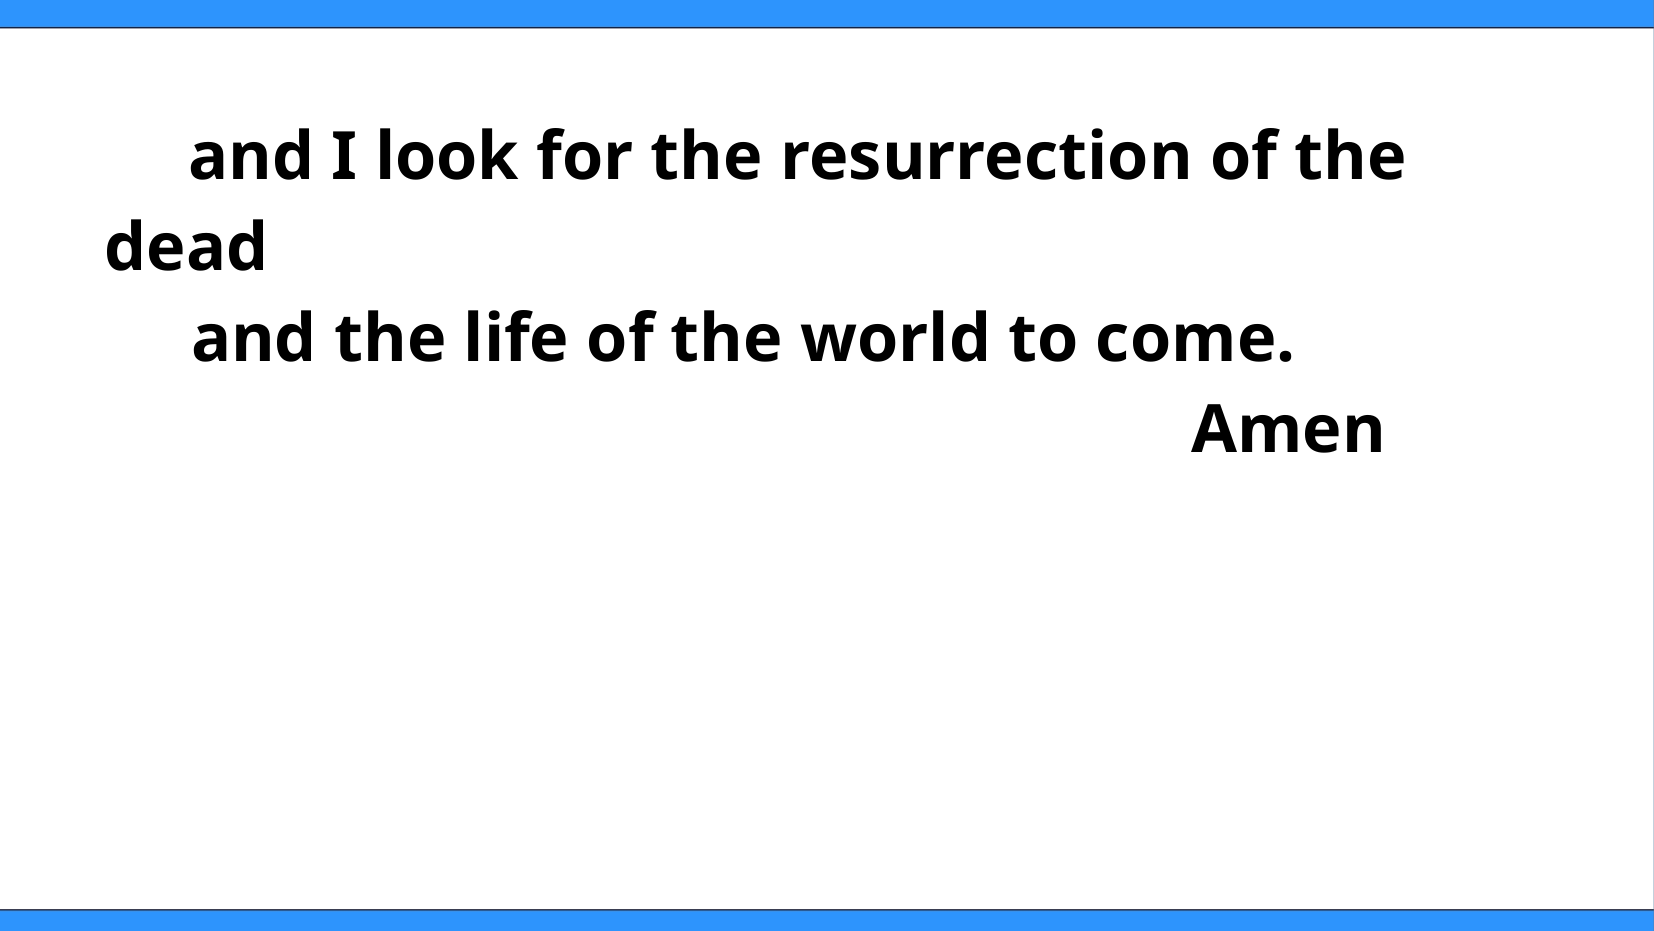

and I look for the resurrection of the dead
 and the life of the world to come.
 Amen